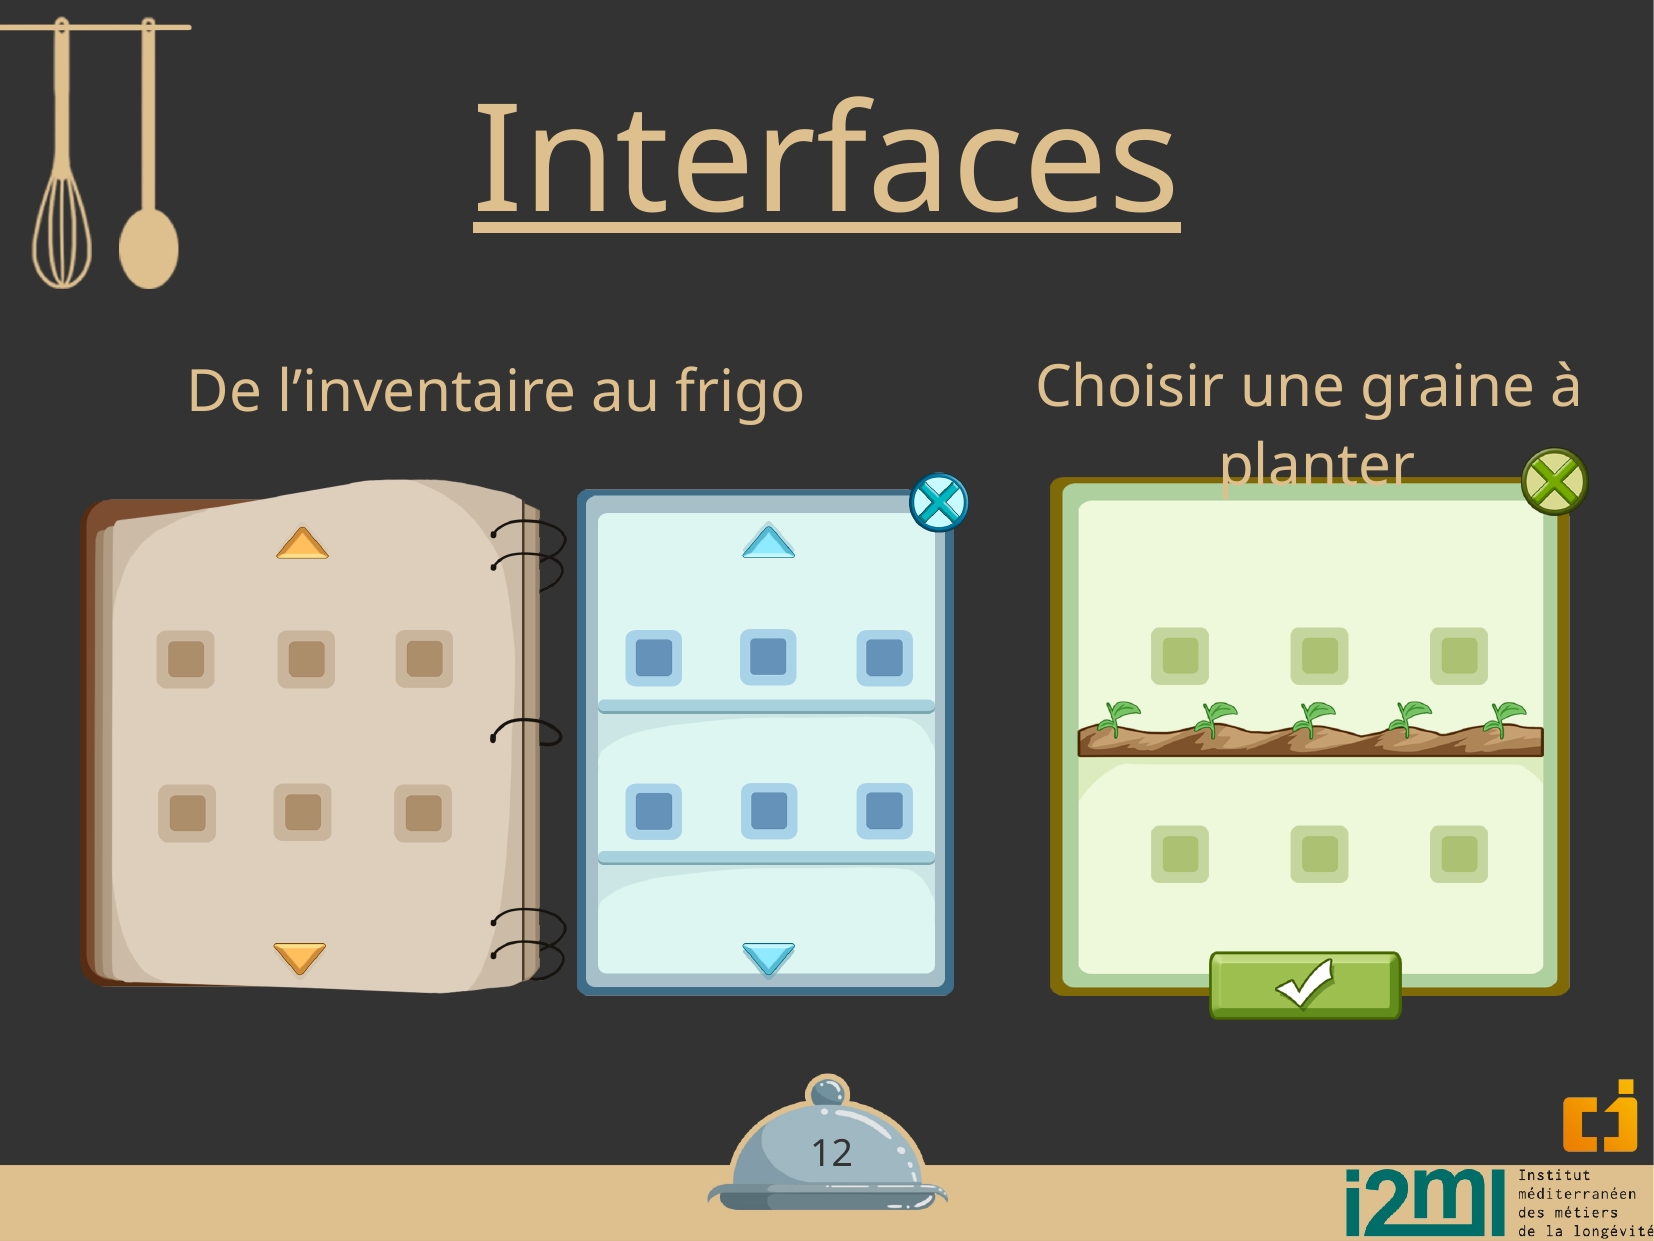

# Interfaces
Choisir une graine à planter
De l’inventaire au frigo